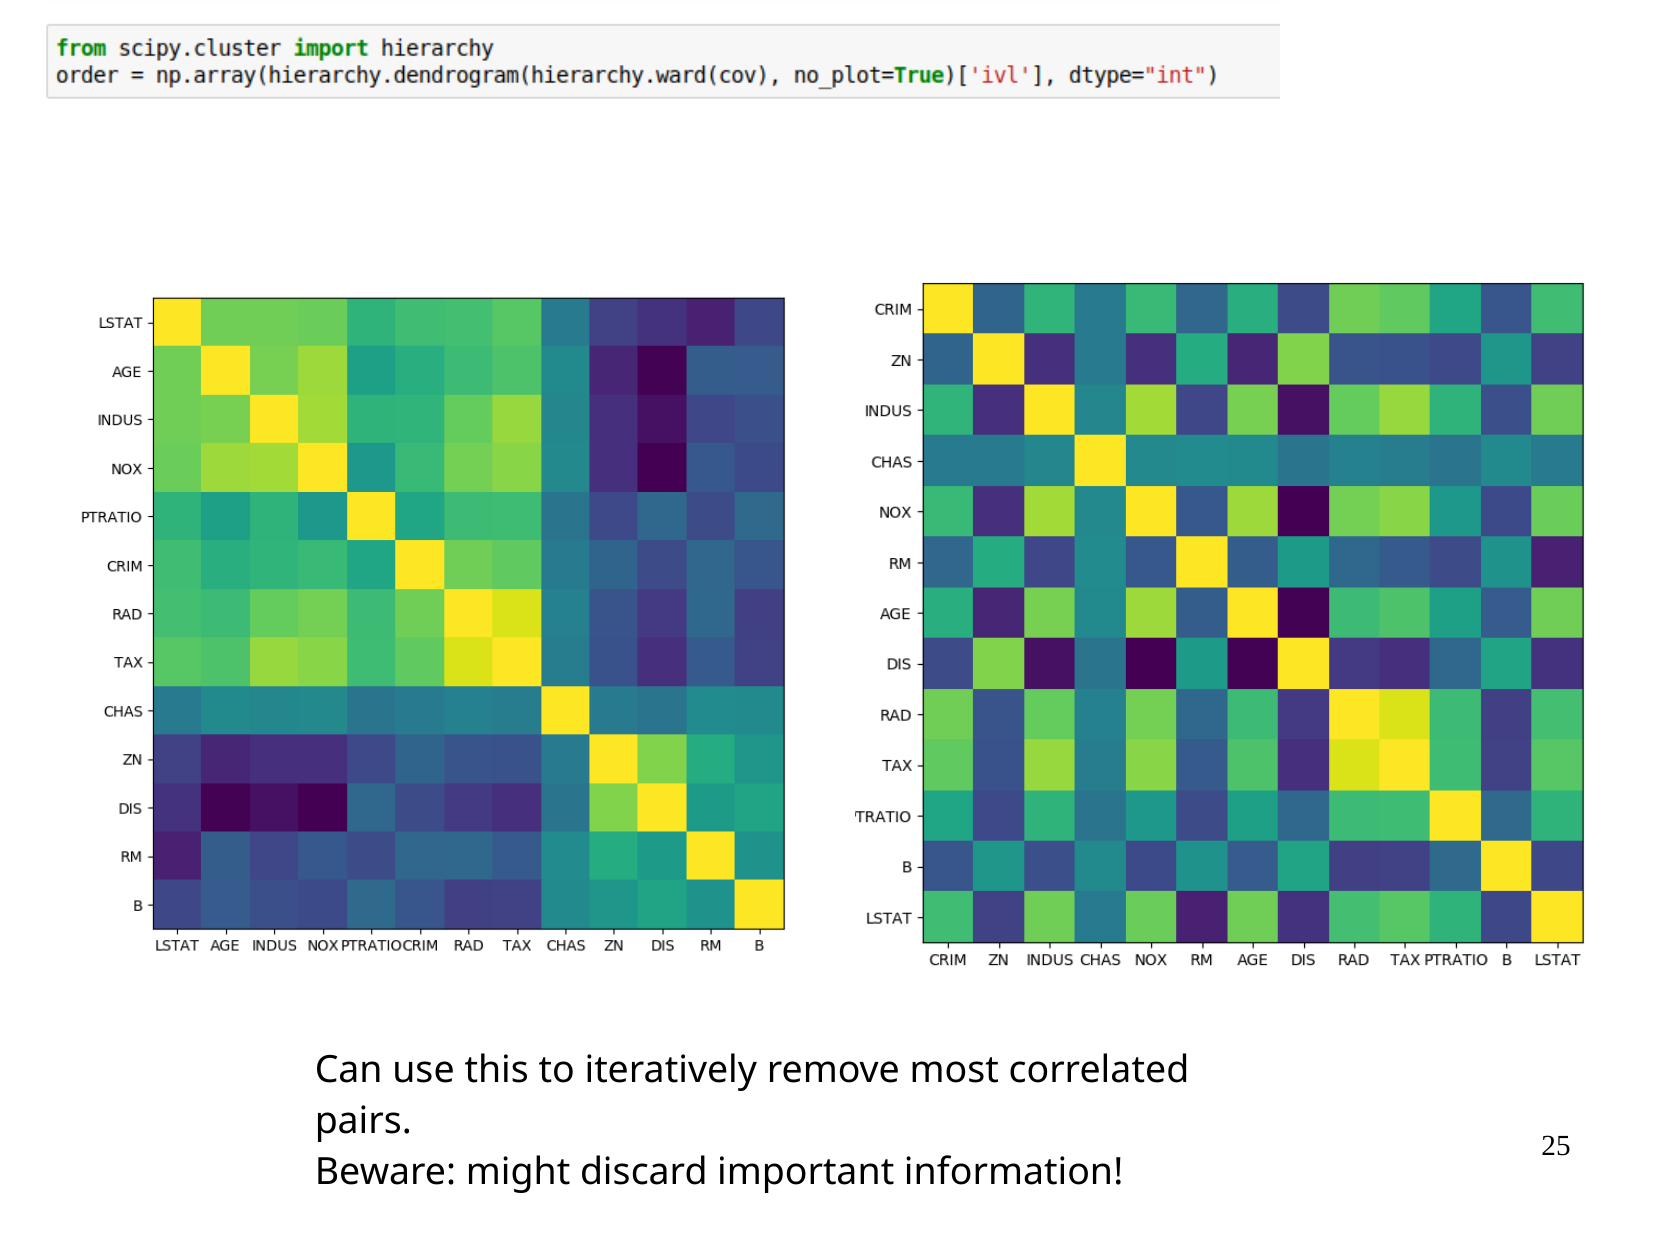

#
Can use this to iteratively remove most correlated pairs.
Beware: might discard important information!
25